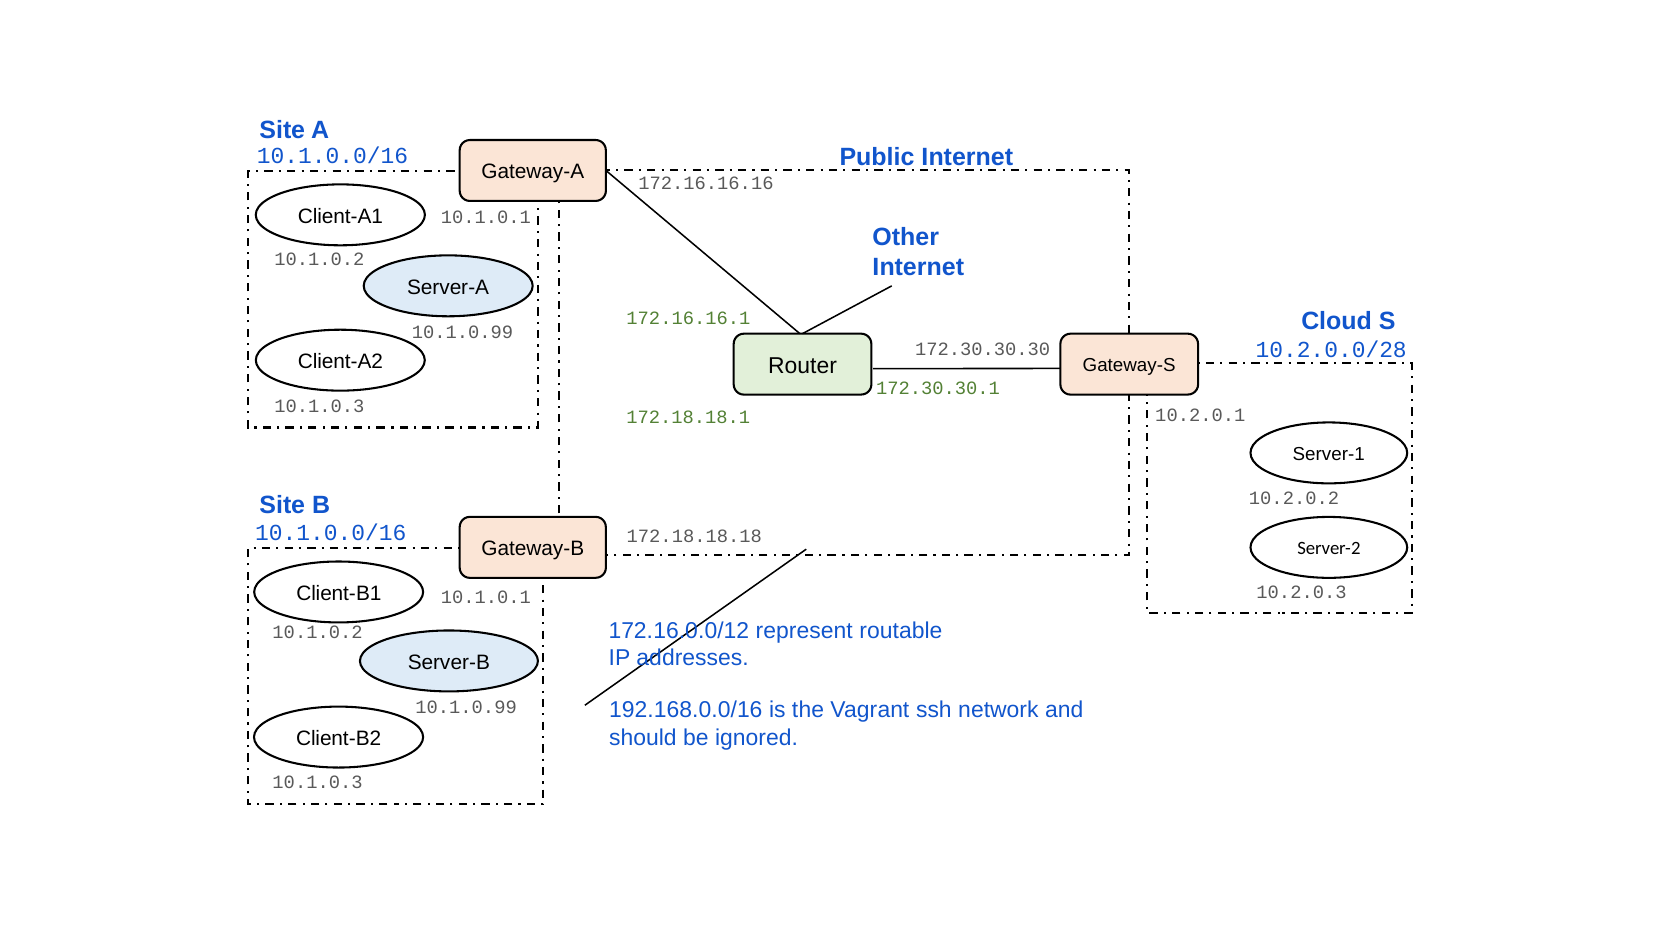

Site A
10.1.0.0/16
Gateway-A
Client-A1
10.1.0.1
10.1.0.2
Server-A
10.1.0.99
Client-A2
10.1.0.3
172.16.16.16
172.16.16.1
10.2.0.0/28
Gateway-S
10.2.0.1
Server-1
10.2.0.2
Server-2
10.2.0.3
172.30.30.30
Router
172.30.30.1
172.18.18.1
10.1.0.0/16
Gateway-B
Client-B1
10.1.0.1
10.1.0.2
Server-B
10.1.0.99
Client-B2
10.1.0.3
172.18.18.18
Public Internet
Other
Internet
Cloud S
Site B
172.16.0.0/12 represent routable IP addresses.
192.168.0.0/16 is the Vagrant ssh network and should be ignored.